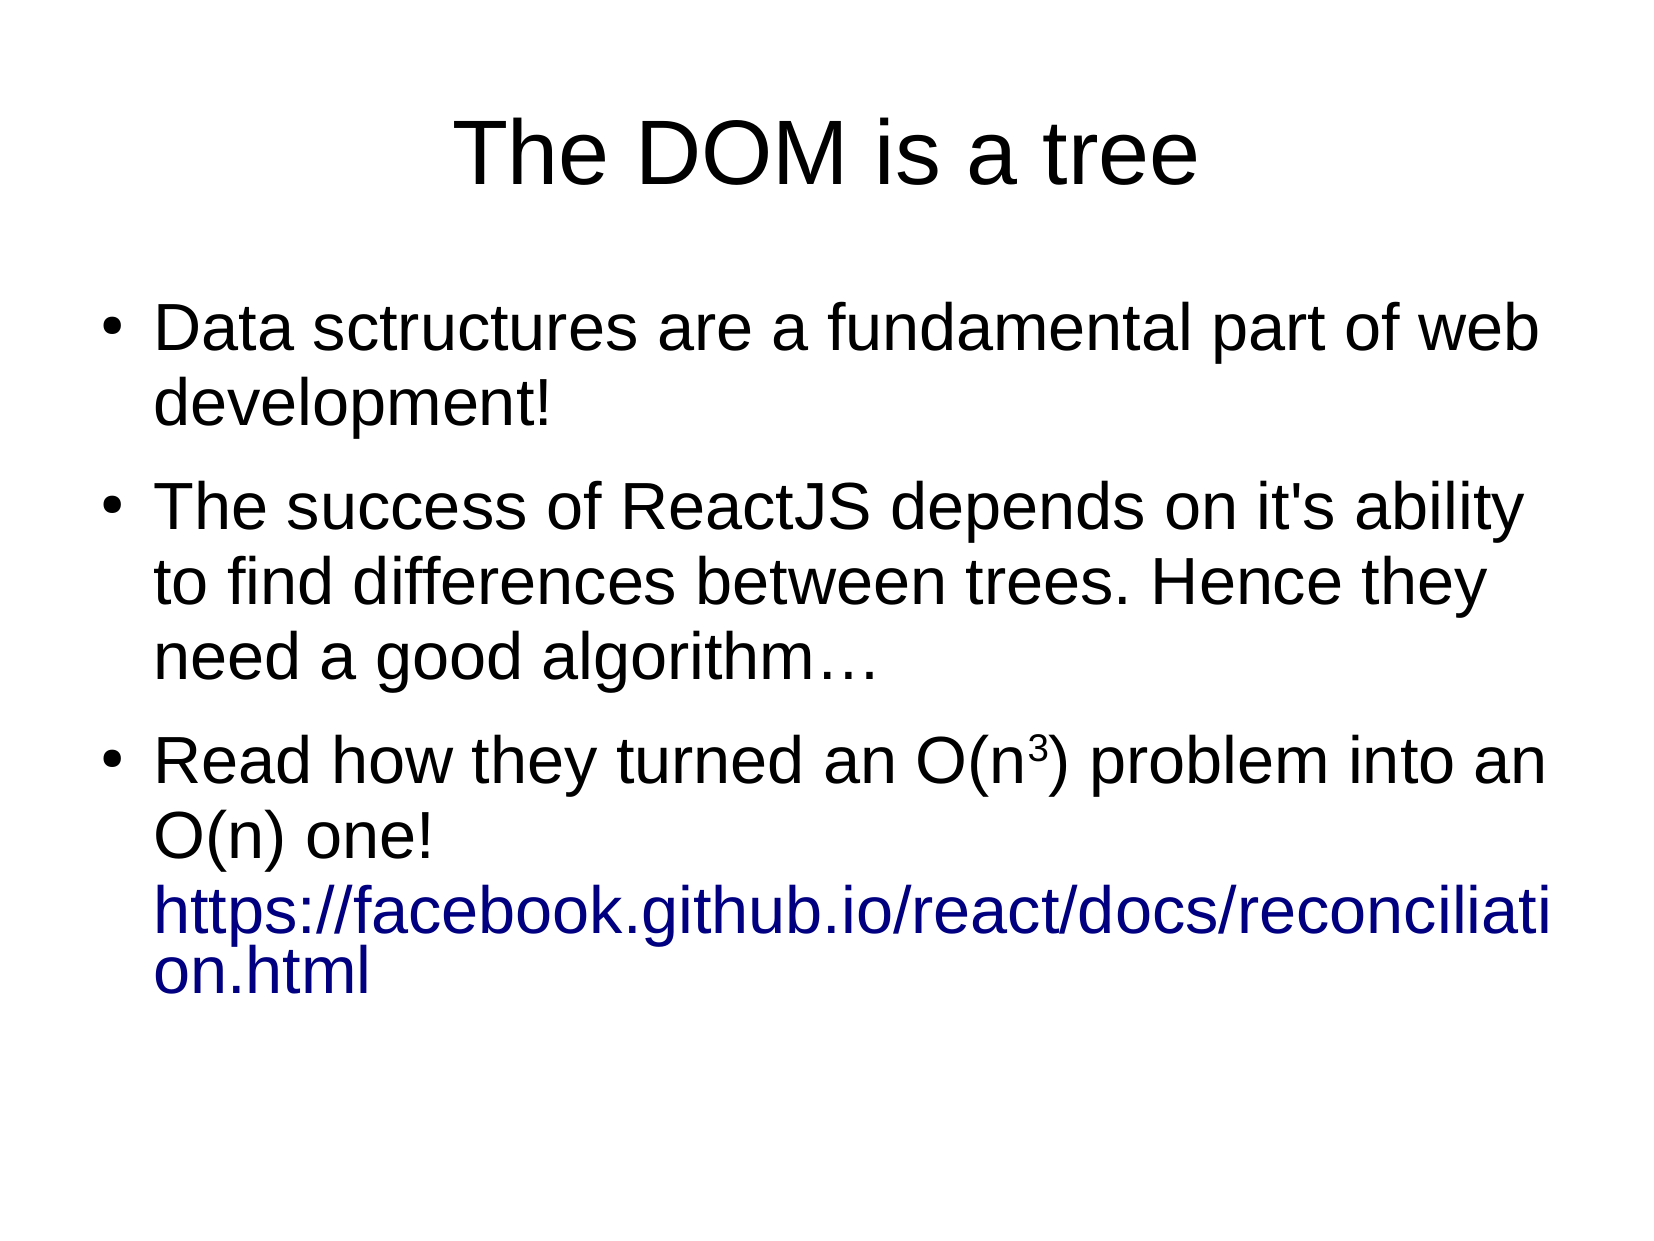

# The DOM is a tree
Data sctructures are a fundamental part of web development!
The success of ReactJS depends on it's ability to find differences between trees. Hence they need a good algorithm…
Read how they turned an O(n3) problem into an O(n) one! https://facebook.github.io/react/docs/reconciliation.html